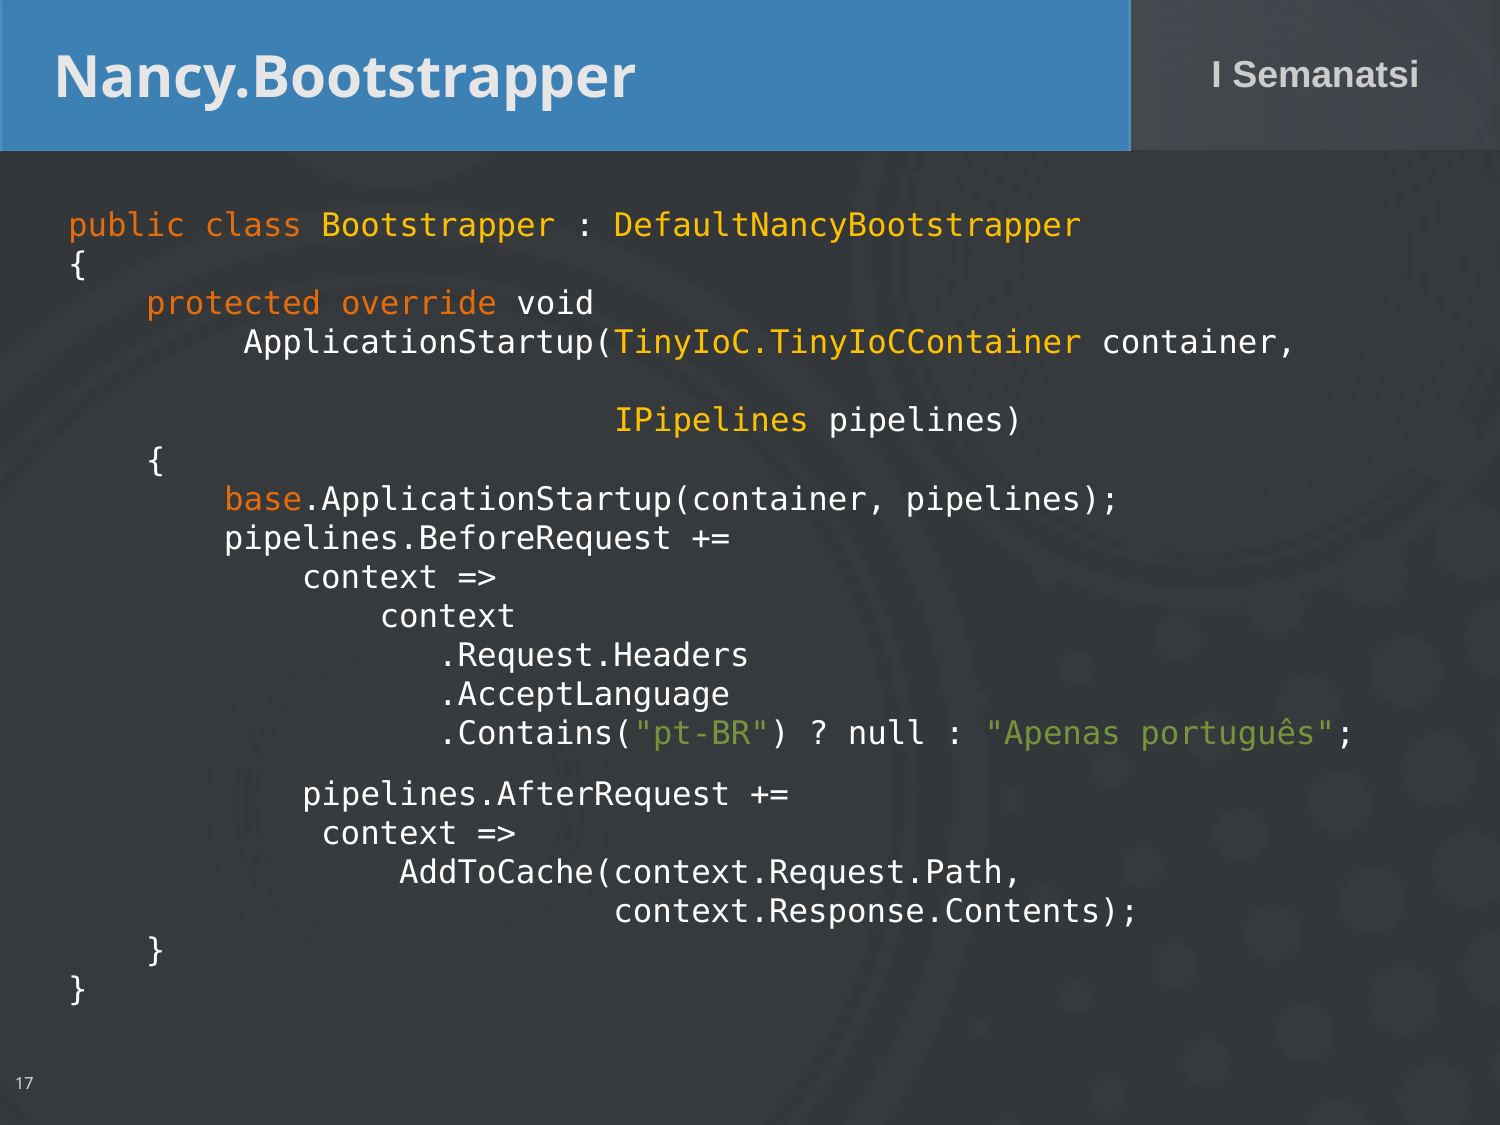

Nancy.Bootstrapper
# public class Bootstrapper : DefaultNancyBootstrapper { protected override void ApplicationStartup(TinyIoC.TinyIoCContainer container, IPipelines pipelines) { base.ApplicationStartup(container, pipelines); pipelines.BeforeRequest += context => context .Request.Headers .AcceptLanguage .Contains("pt-BR") ? null : "Apenas português";
 pipelines.AfterRequest +=
 context =>
 AddToCache(context.Request.Path,
 context.Response.Contents);
 }
}
17